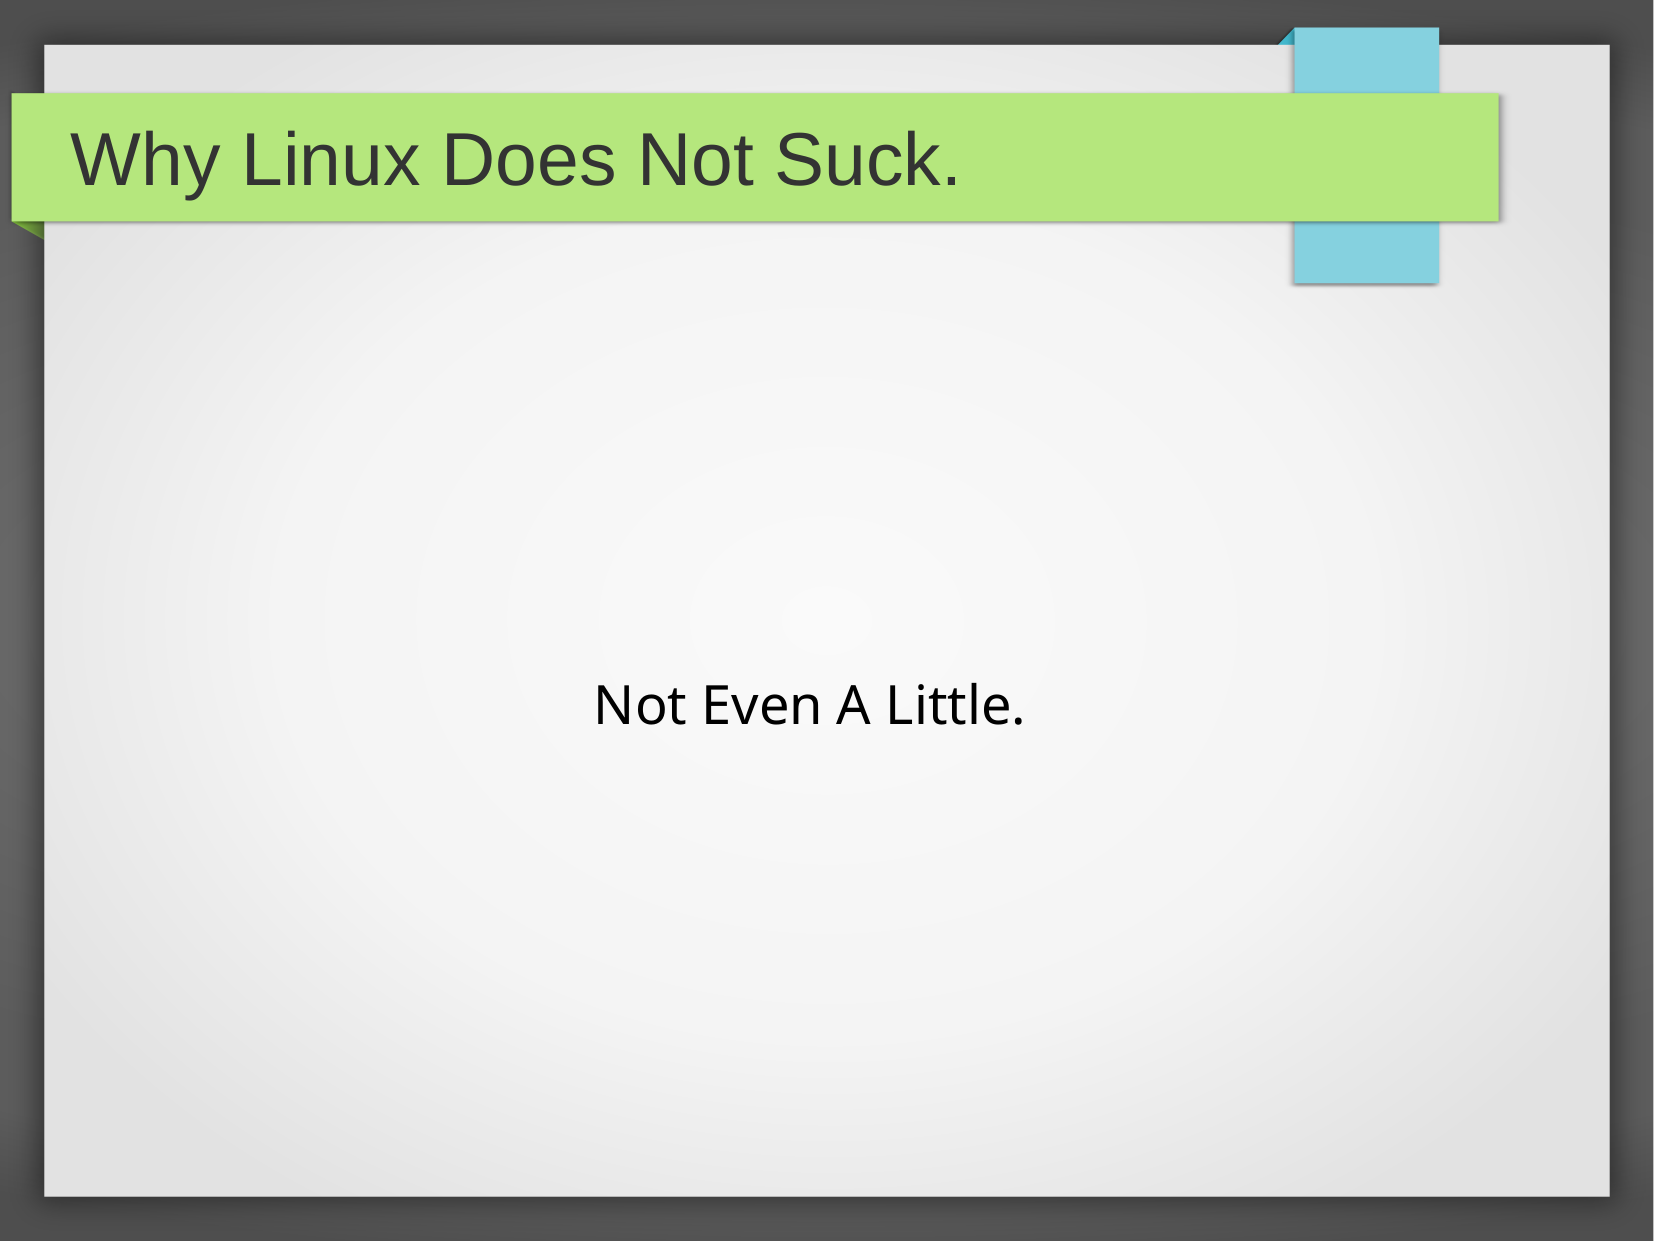

# Why Linux Does Not Suck.
Not Even A Little.